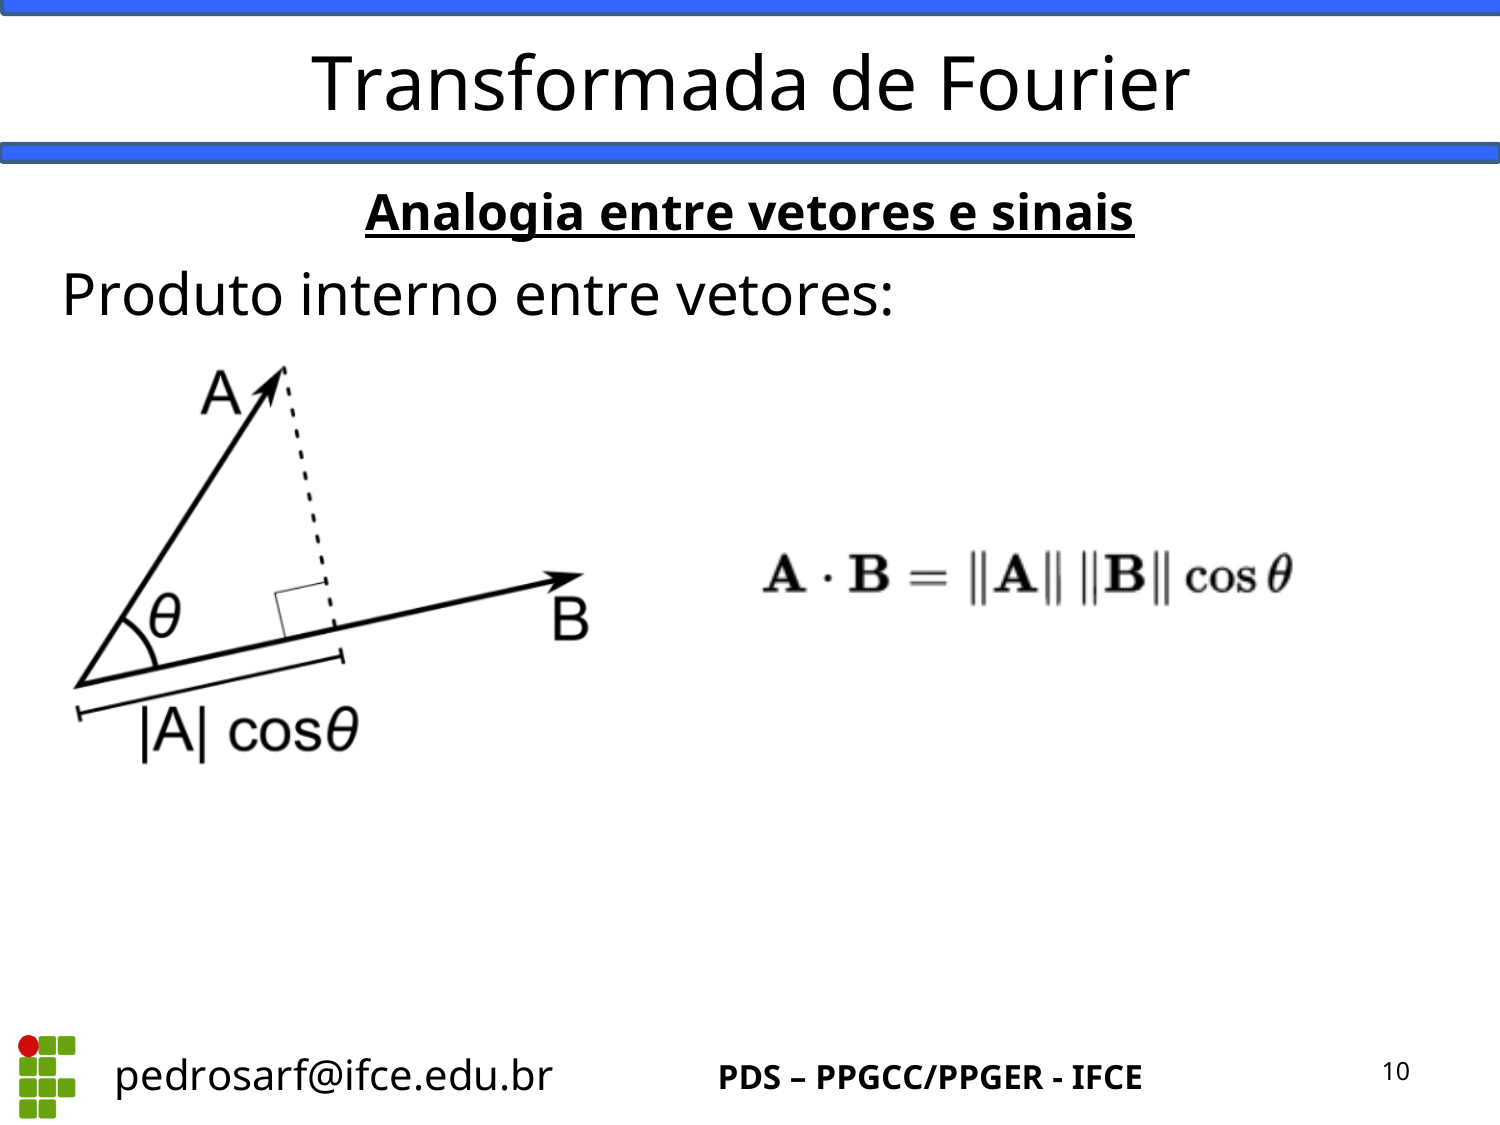

Transformada de Fourier
Analogia entre vetores e sinais
Produto interno entre vetores: